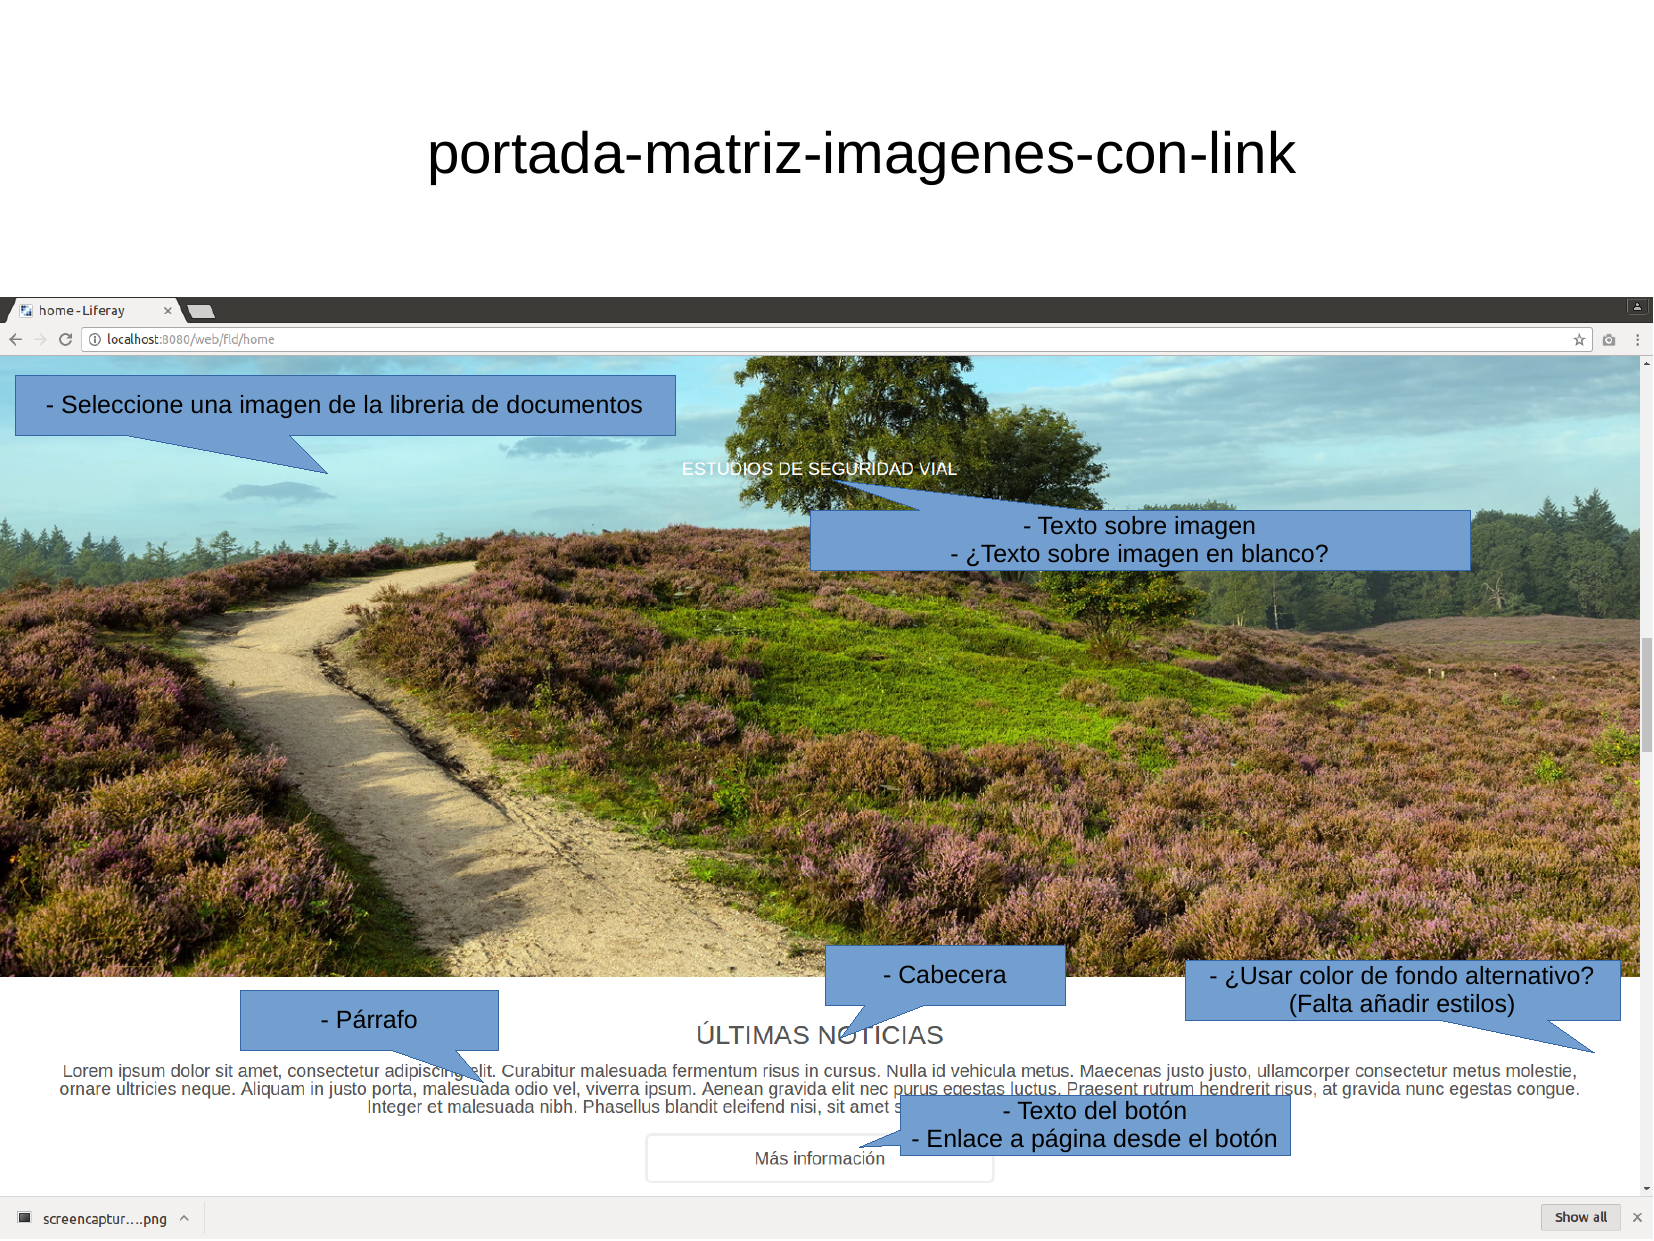

# portada-matriz-imagenes-con-link
- Seleccione una imagen de la libreria de documentos
- Texto sobre imagen
- ¿Texto sobre imagen en blanco?
- Cabecera
- ¿Usar color de fondo alternativo?
(Falta añadir estilos)
- Párrafo
- Texto del botón
- Enlace a página desde el botón